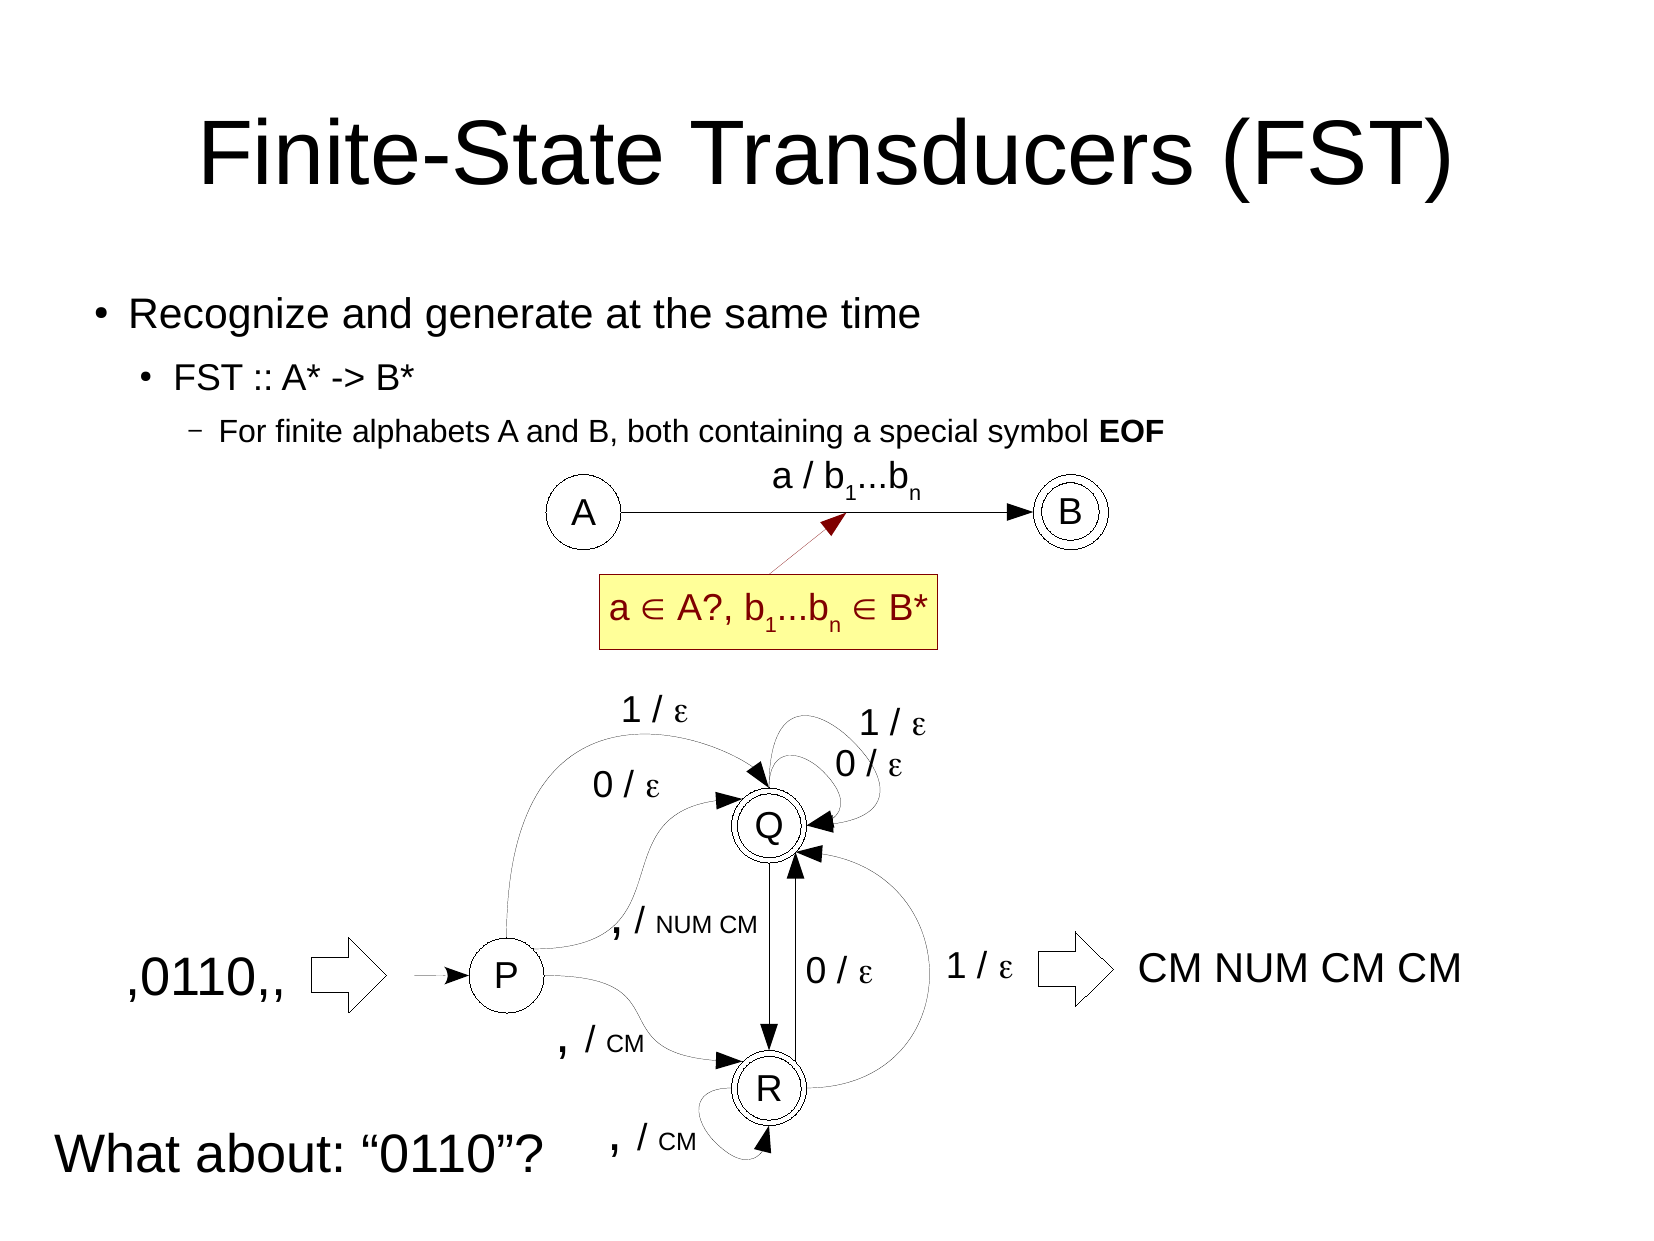

# Finite-State Transducers (FST)
Recognize and generate at the same time
FST :: A* -> B*
For finite alphabets A and B, both containing a special symbol EOF
a / b1...bn
A
B
a  A?, b1...bn  B*
1 / 
1 / 
0 / 
0 / 
Q
, / NUM CM
1 / 
P
0 / 
, / CM
R
, / CM
CM NUM CM CM
,0110,,
What about: “0110”?